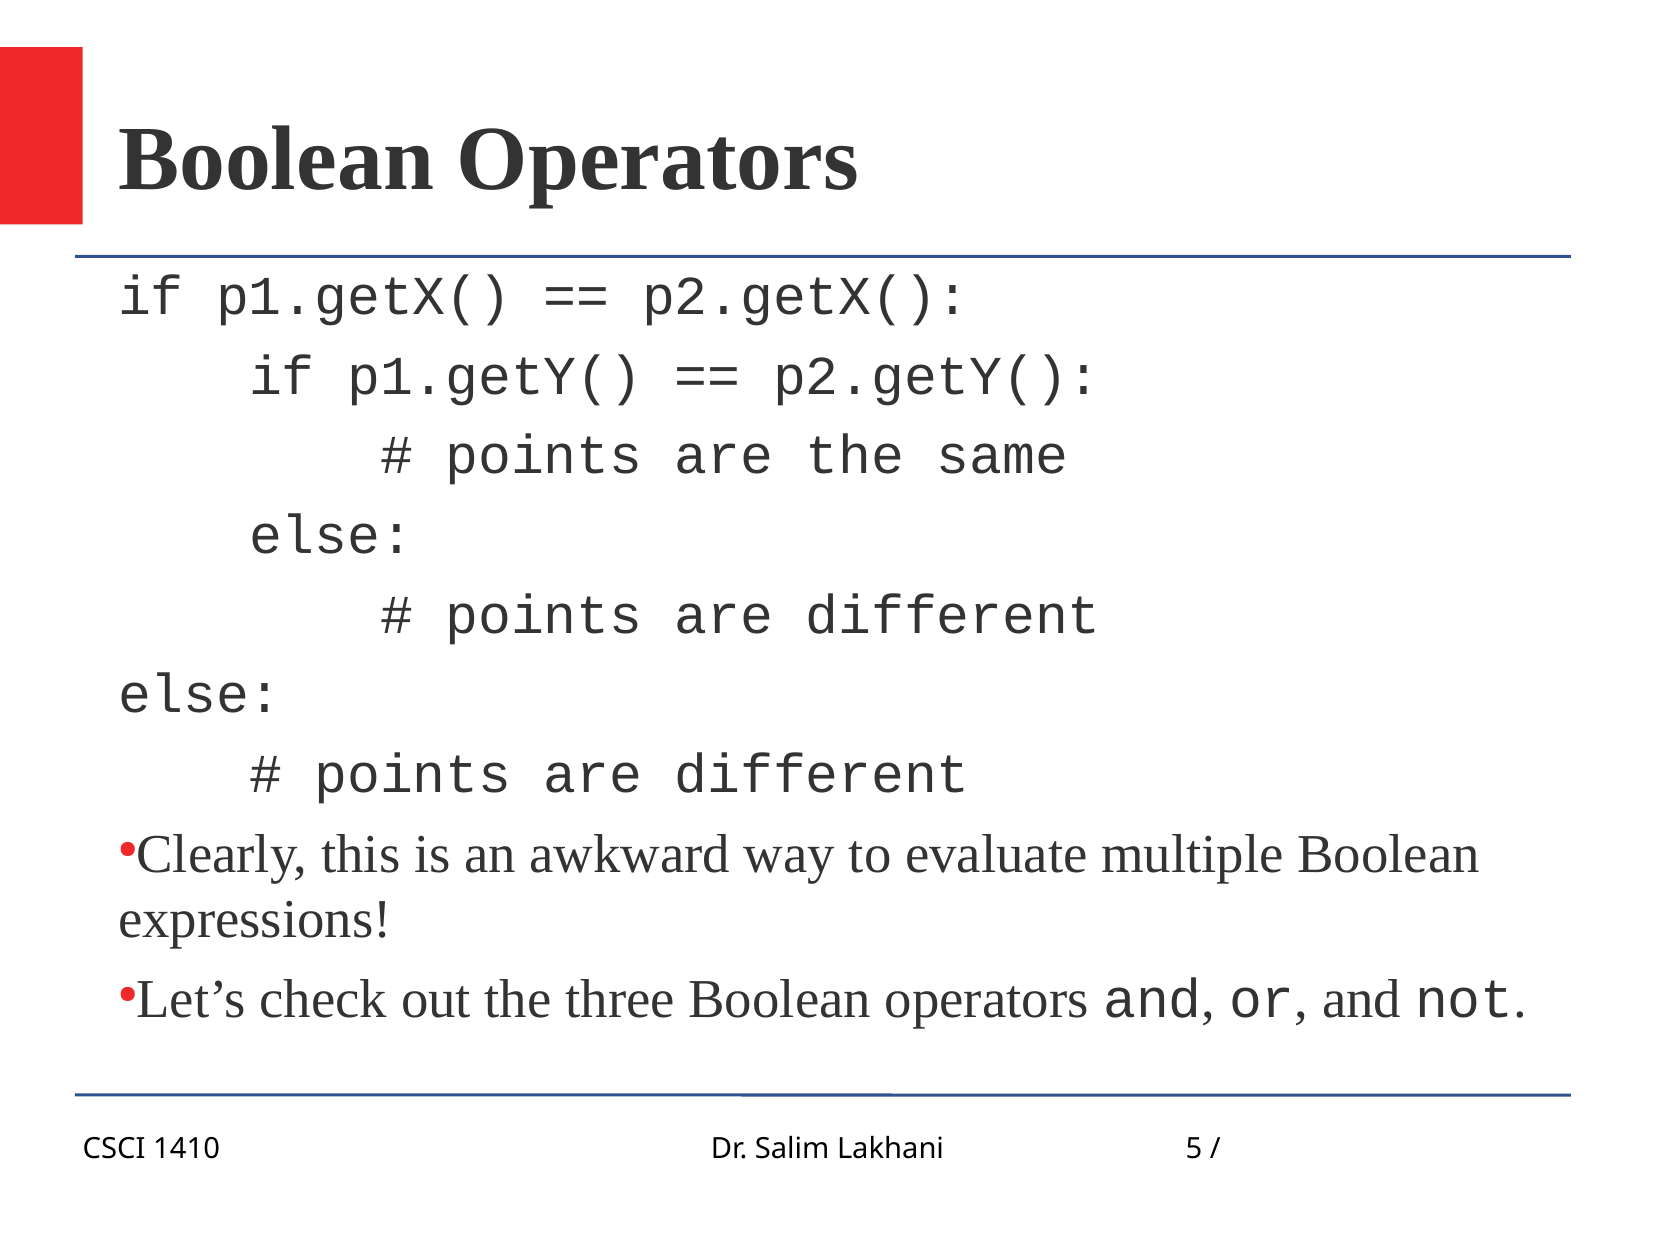

# Boolean Operators
if p1.getX() == p2.getX():
 if p1.getY() == p2.getY():
 # points are the same
 else:
 # points are different
else:
 # points are different
Clearly, this is an awkward way to evaluate multiple Boolean expressions!
Let’s check out the three Boolean operators and, or, and not.
CSCI 1410
Dr. Salim Lakhani
4 /